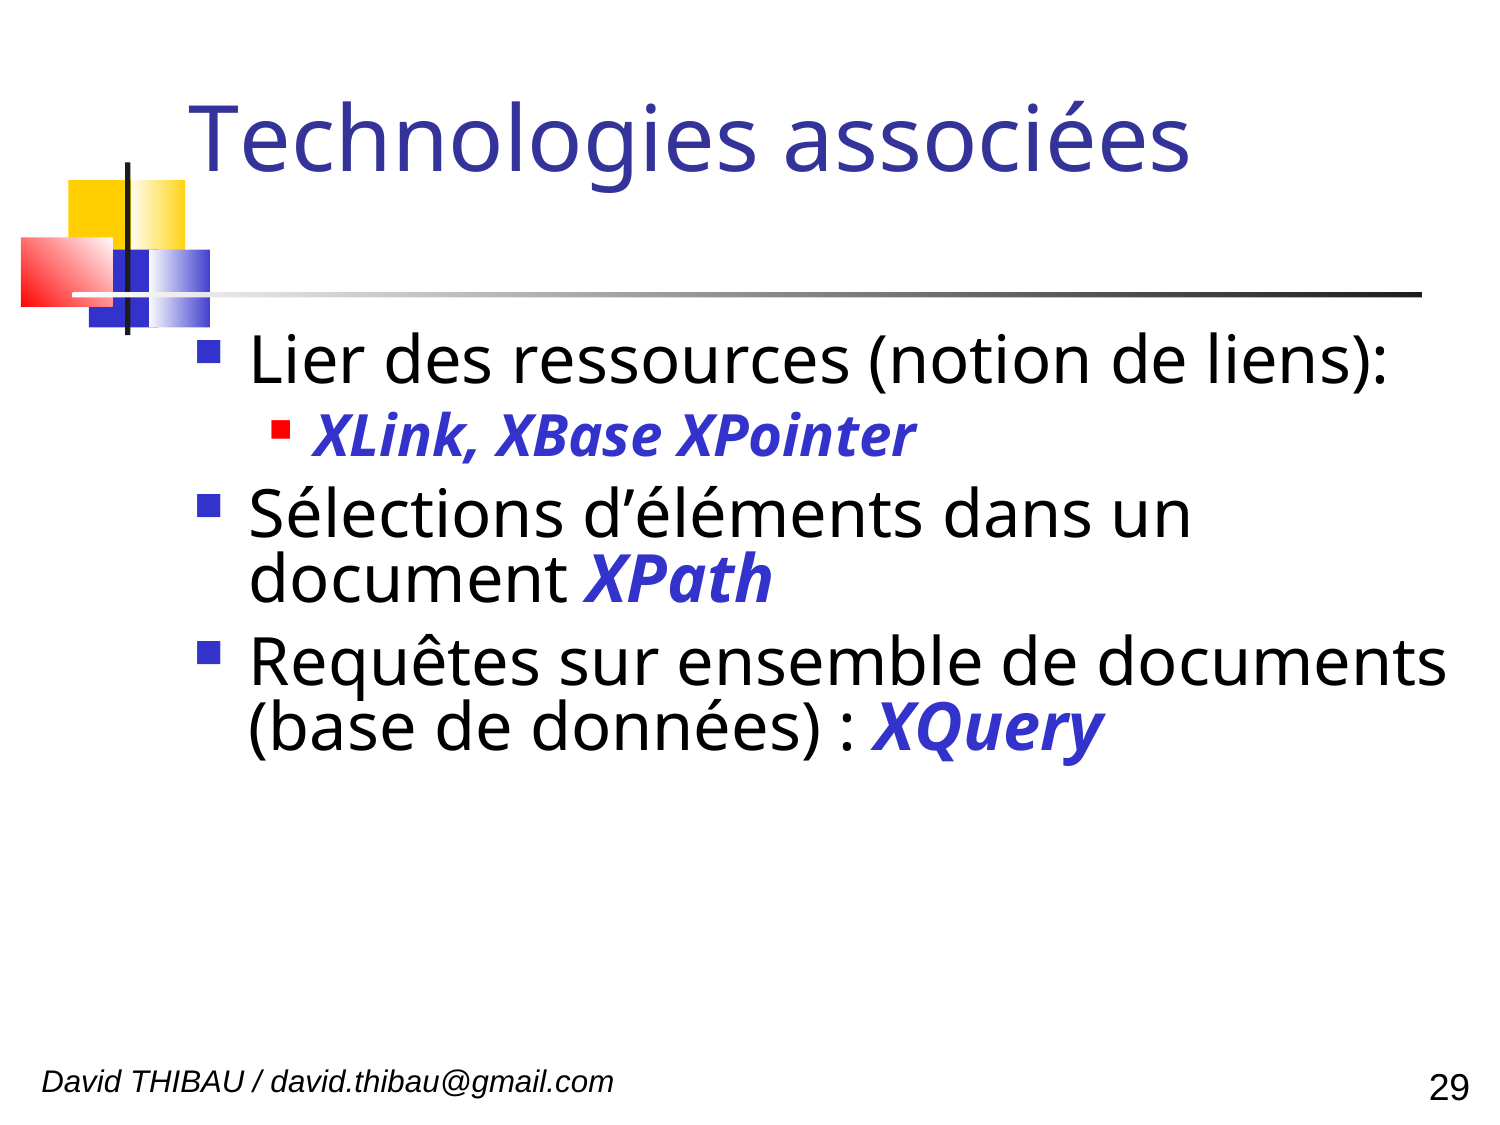

# Technologies associées
Lier des ressources (notion de liens):
XLink, XBase XPointer
Sélections d’éléments dans un document XPath
Requêtes sur ensemble de documents (base de données) : XQuery